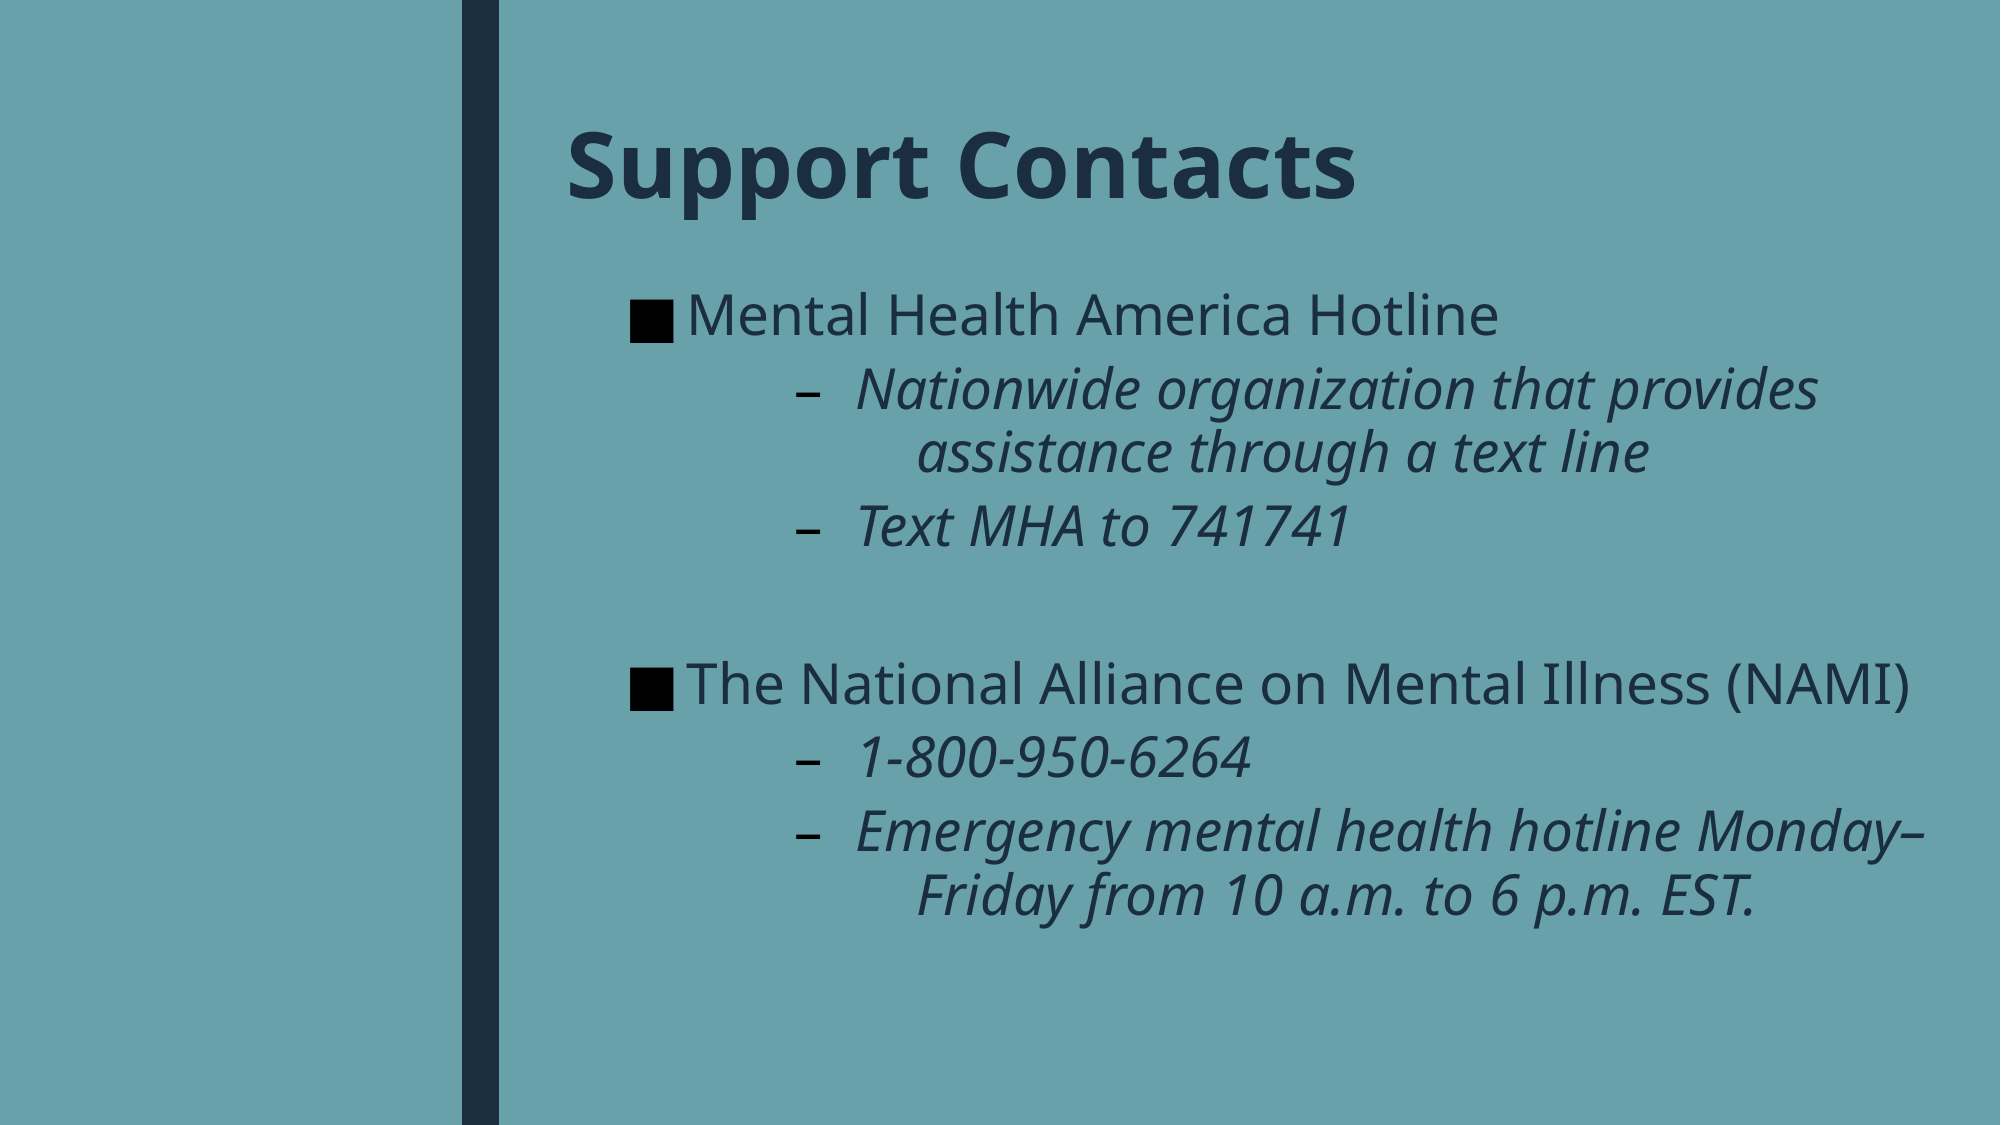

# Support Contacts
Mental Health America Hotline
Nationwide organization that provides assistance through a text line
Text MHA to 741741
The National Alliance on Mental Illness (NAMI)
1-800-950-6264
Emergency mental health hotline Monday–Friday from 10 a.m. to 6 p.m. EST.